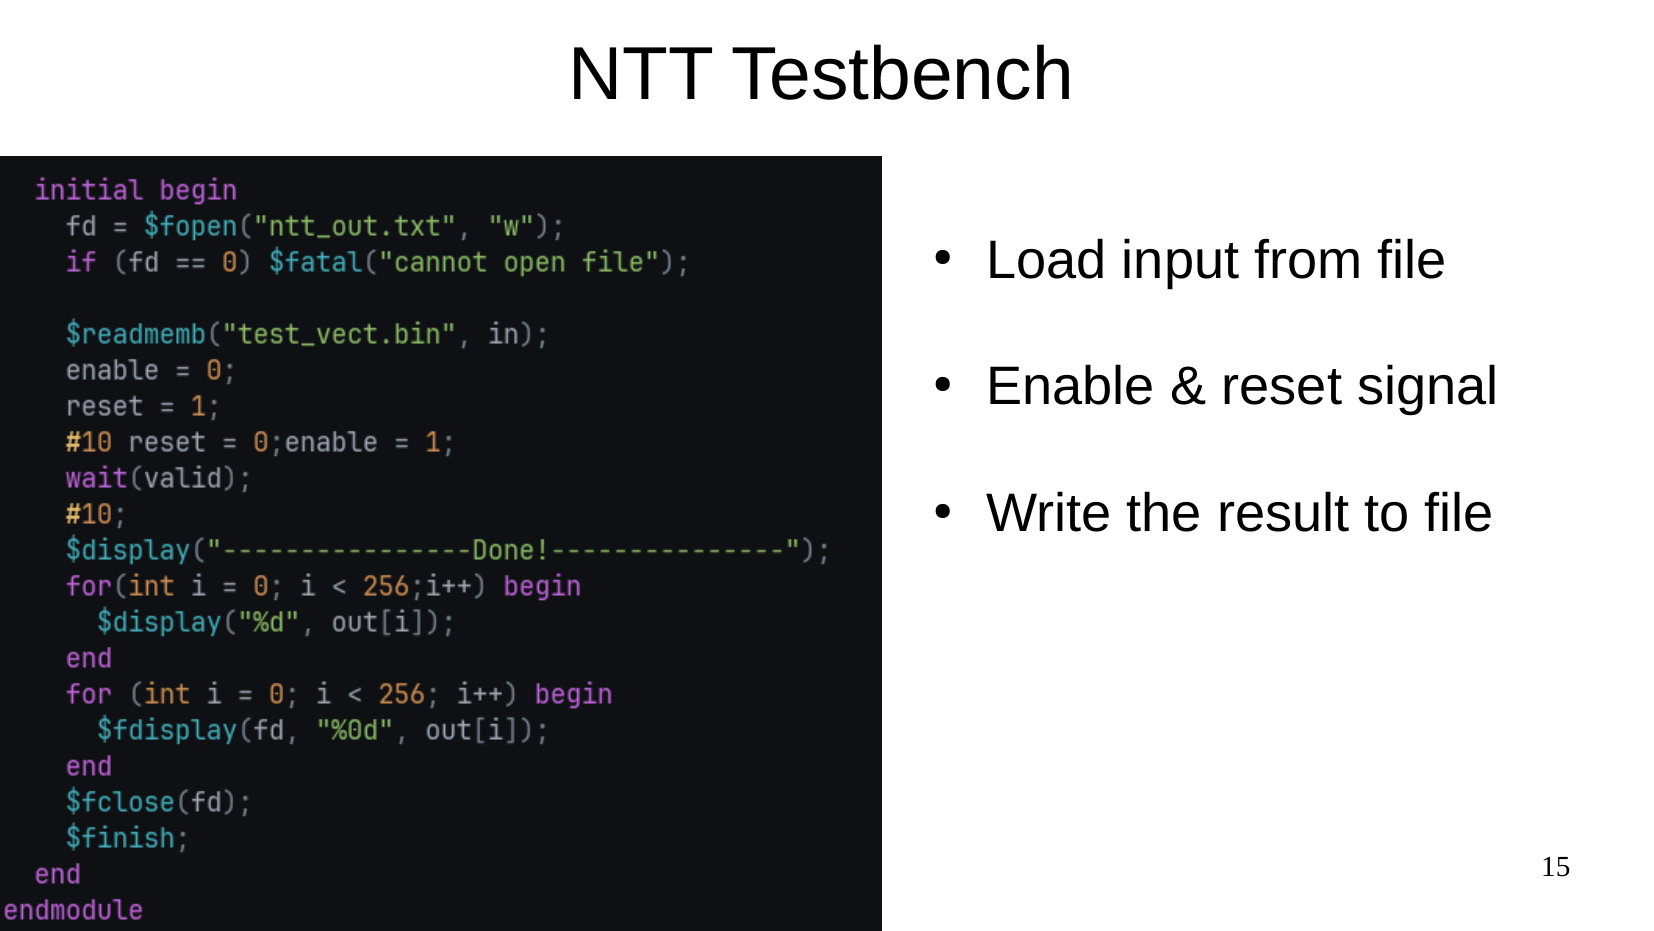

# NTT Testbench
Load input from file
Enable & reset signal
Write the result to file
15